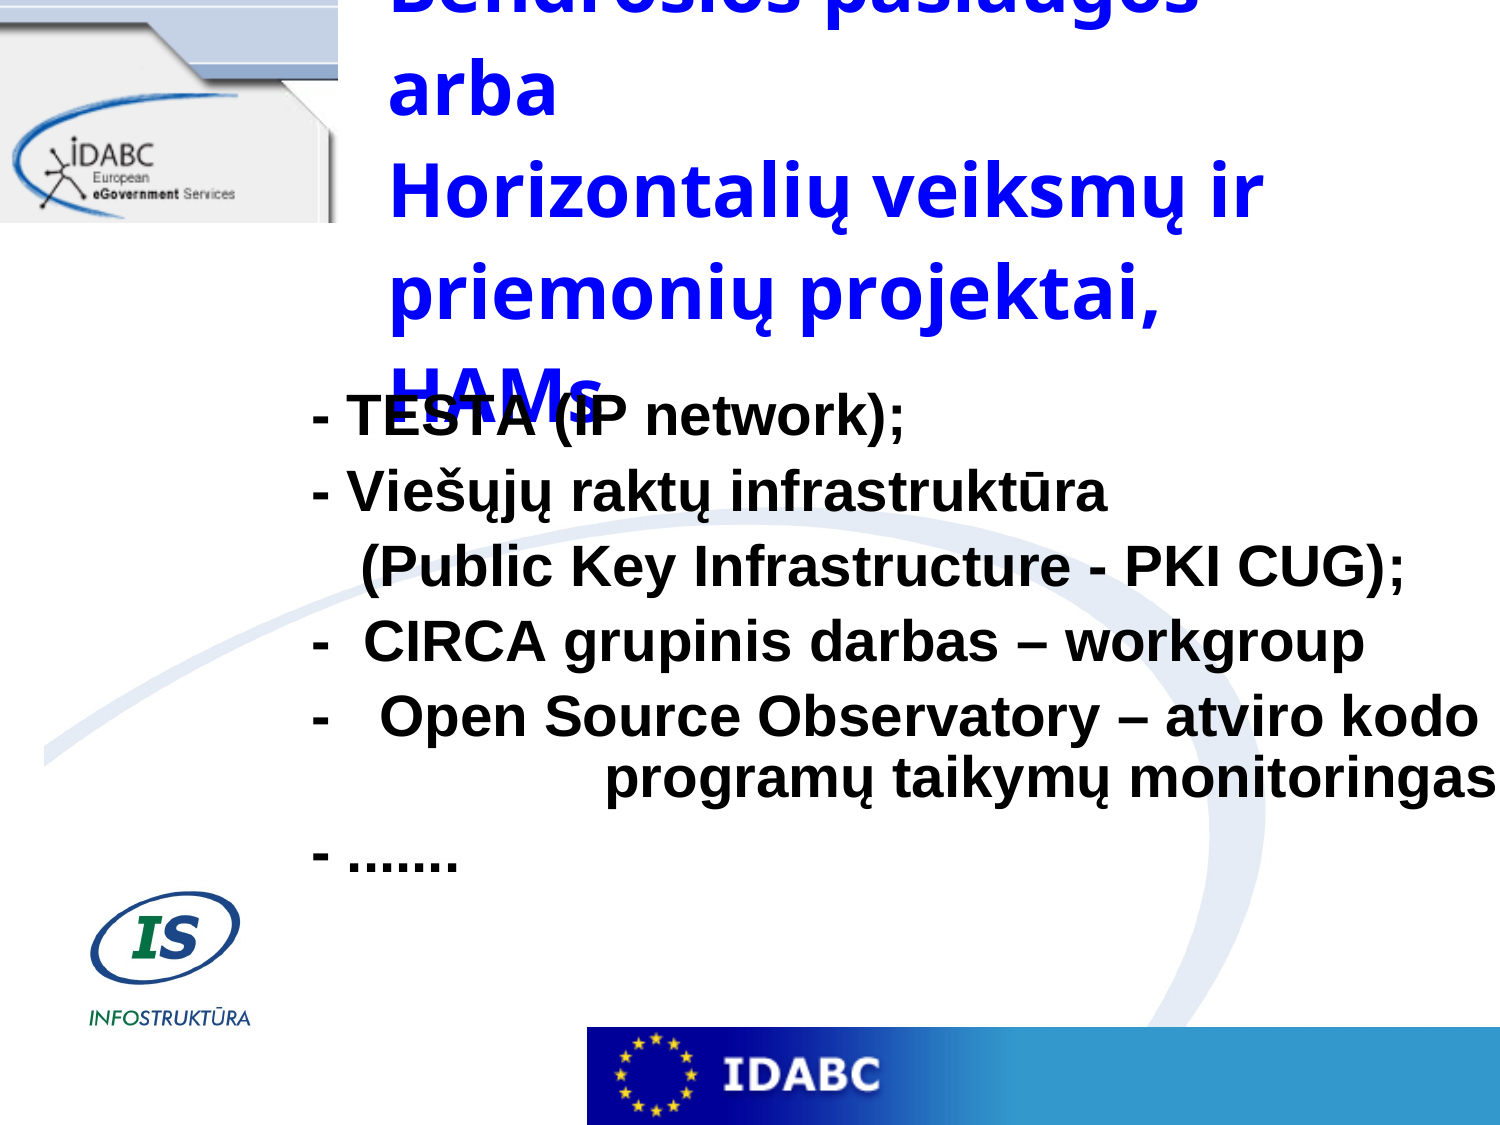

# Bendrosios paslaugos arba Horizontalių veiksmų ir priemonių projektai, HAMs
 - TESTA (IP network);
 - Viešųjų raktų infrastruktūra
 (Public Key Infrastructure - PKI CUG);
 - CIRCA grupinis darbas – workgroup
 - Open Source Observatory – atviro kodo 	 programų taikymų monitoringas
 - .......